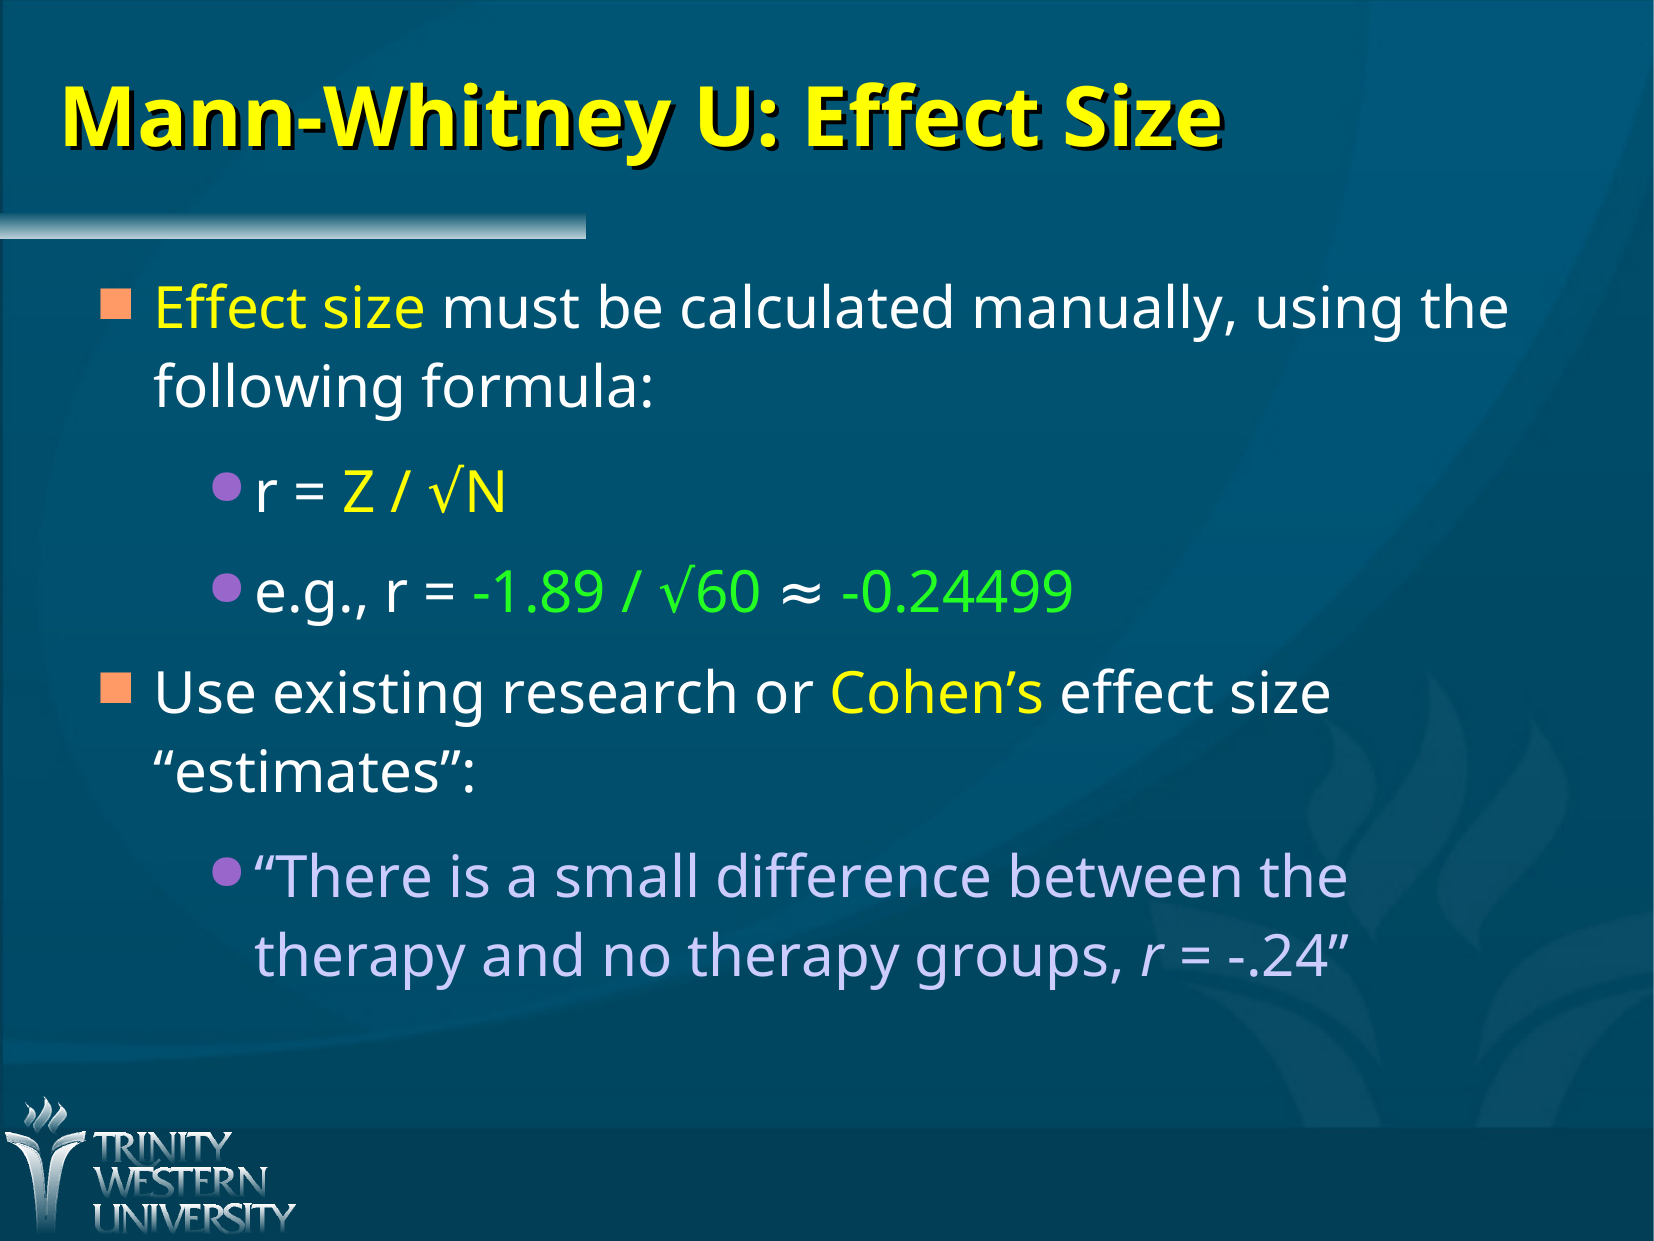

# Mann-Whitney U: Effect Size
Effect size must be calculated manually, using the following formula:
r = Z / √N
e.g., r = -1.89 / √60 ≈ -0.24499
Use existing research or Cohen’s effect size “estimates”:
“There is a small difference between the therapy and no therapy groups, r = -.24”